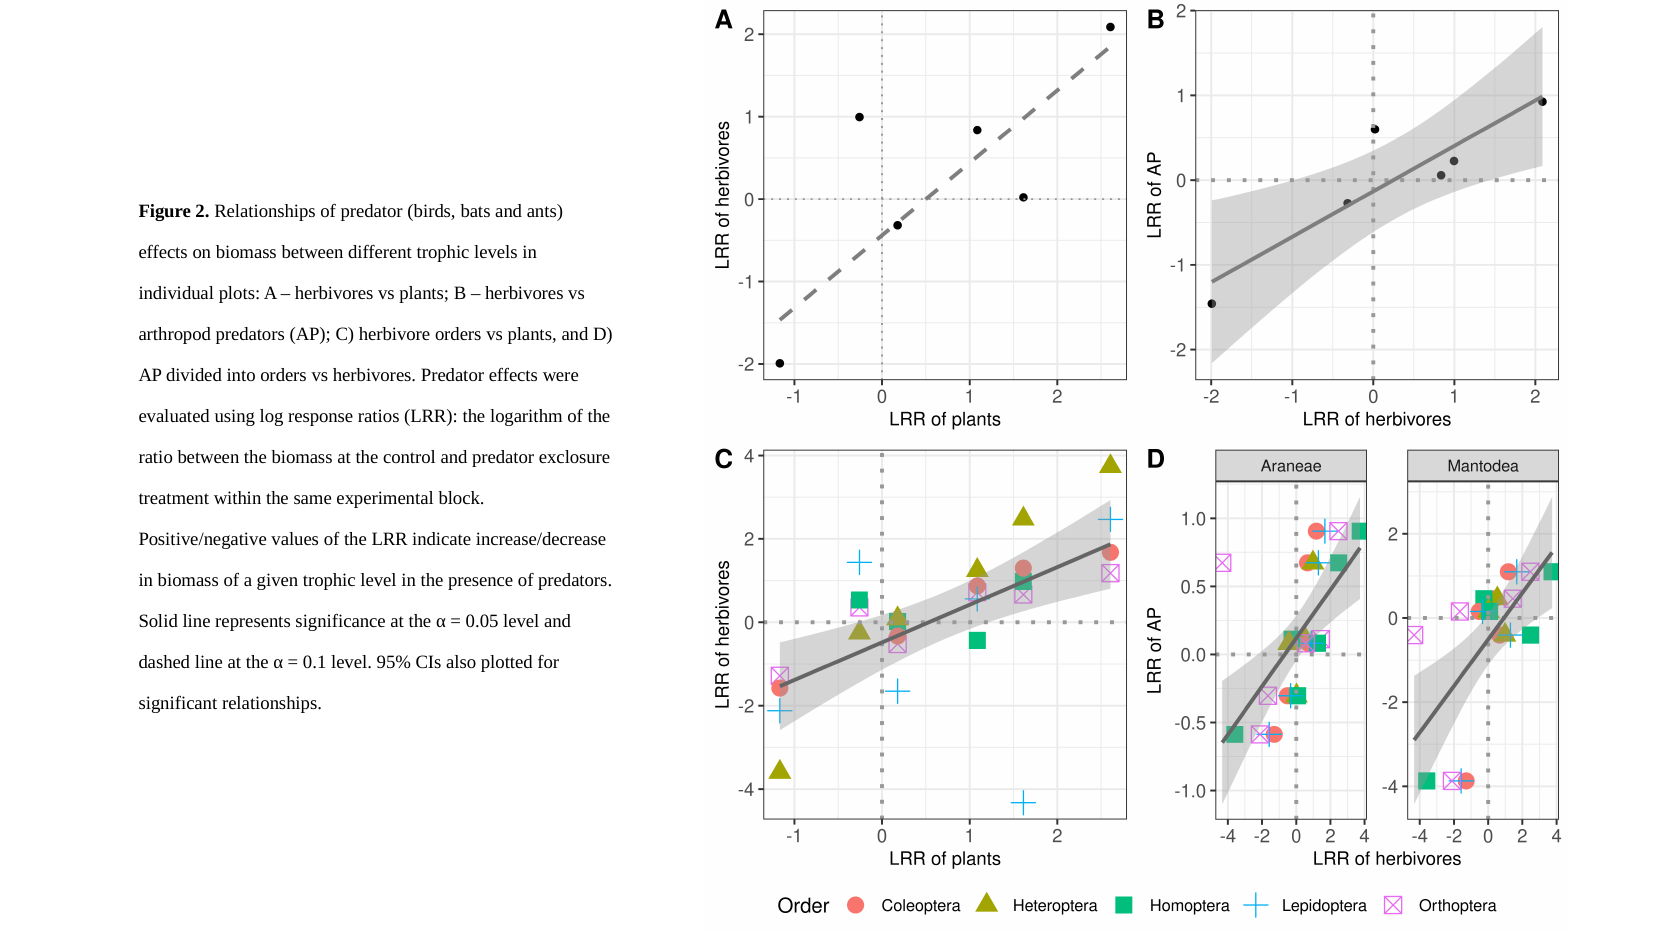

#
Figure 2. Relationships of predator (birds, bats and ants) effects on biomass between different trophic levels in individual plots: A – herbivores vs plants; B – herbivores vs arthropod predators (AP); C) herbivore orders vs plants, and D) AP divided into orders vs herbivores. Predator effects were evaluated using log response ratios (LRR): the logarithm of the ratio between the biomass at the control and predator exclosure treatment within the same experimental block. Positive/negative values of the LRR indicate increase/decrease in biomass of a given trophic level in the presence of predators. Solid line represents significance at the α = 0.05 level and dashed line at the α = 0.1 level. 95% CIs also plotted for significant relationships.